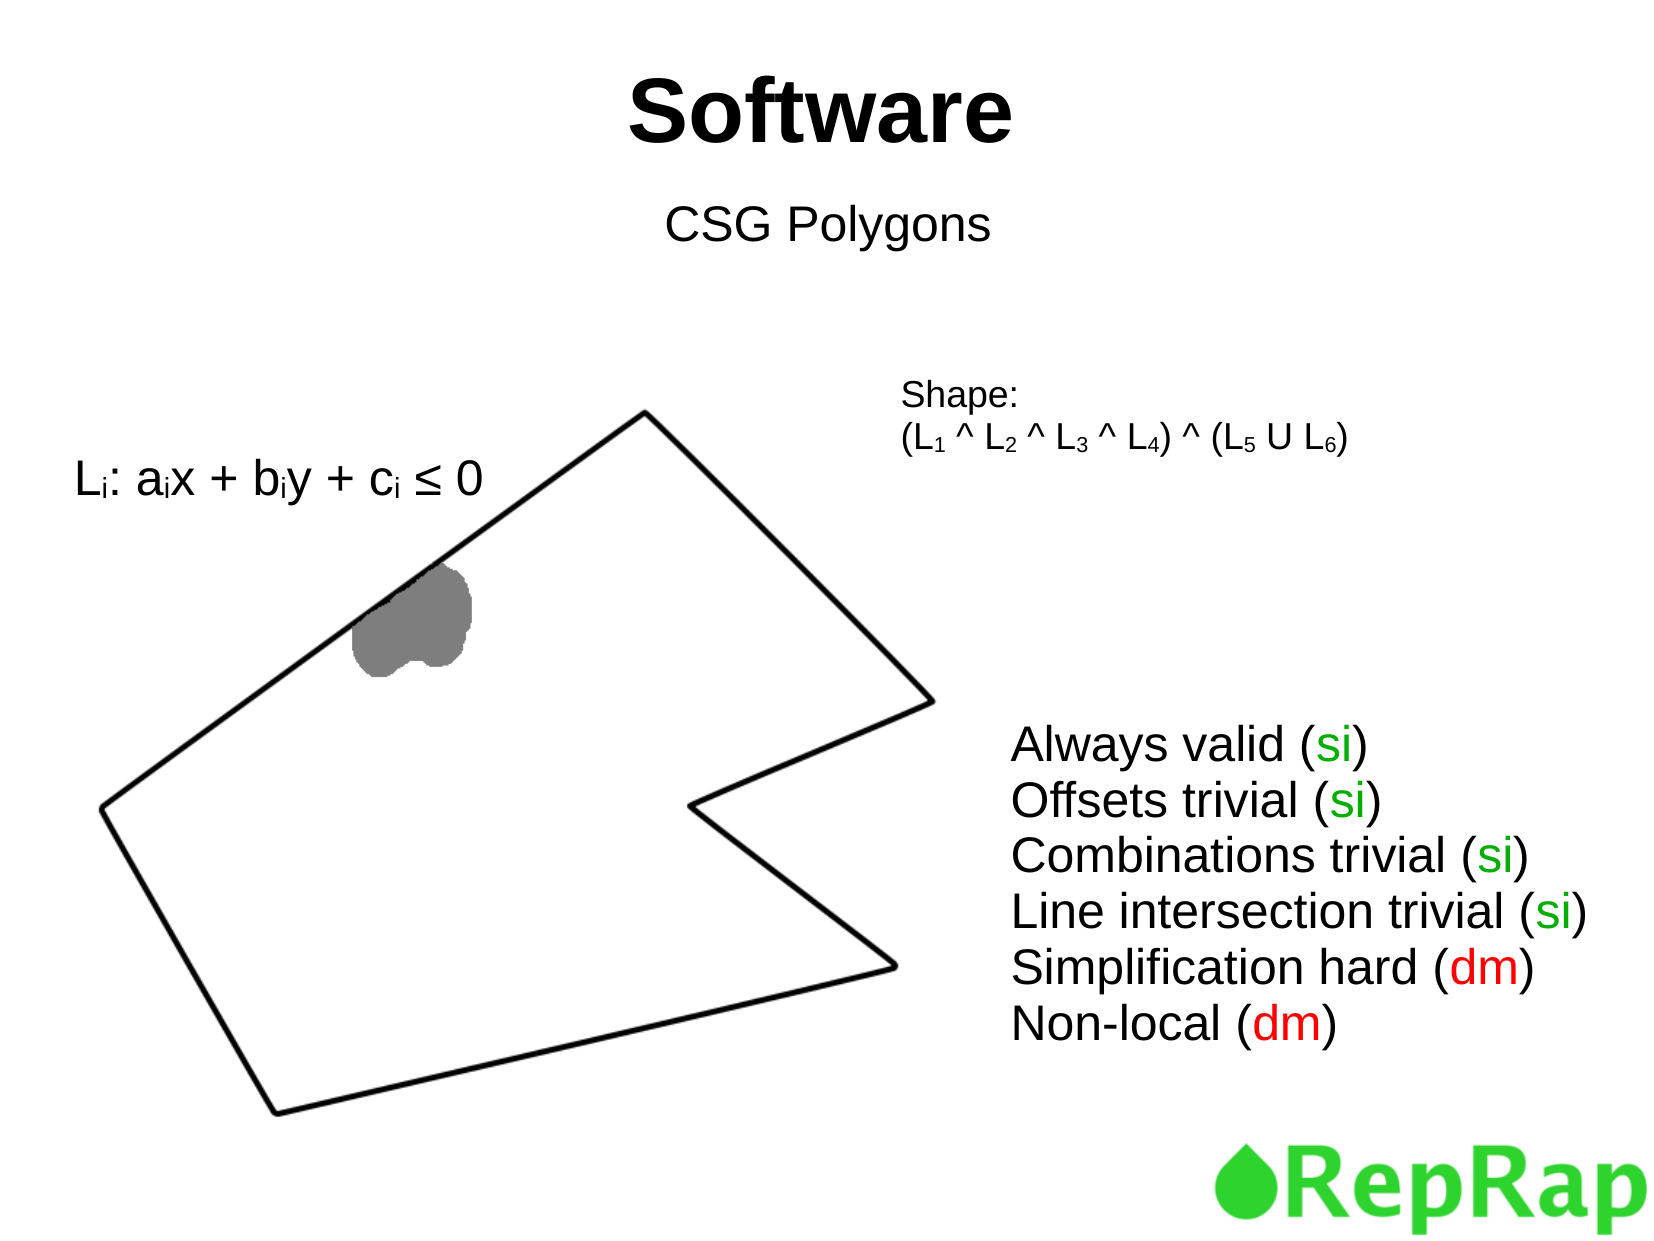

# Software
CSG Polygons
Shape:
(L1 ^ L2 ^ L3 ^ L4) ^ (L5 U L6)
Li: aix + biy + ci ≤ 0
 Always valid (si)
 Offsets trivial (si)
 Combinations trivial (si)
 Line intersection trivial (si)
 Simplification hard (dm)
 Non-local (dm)